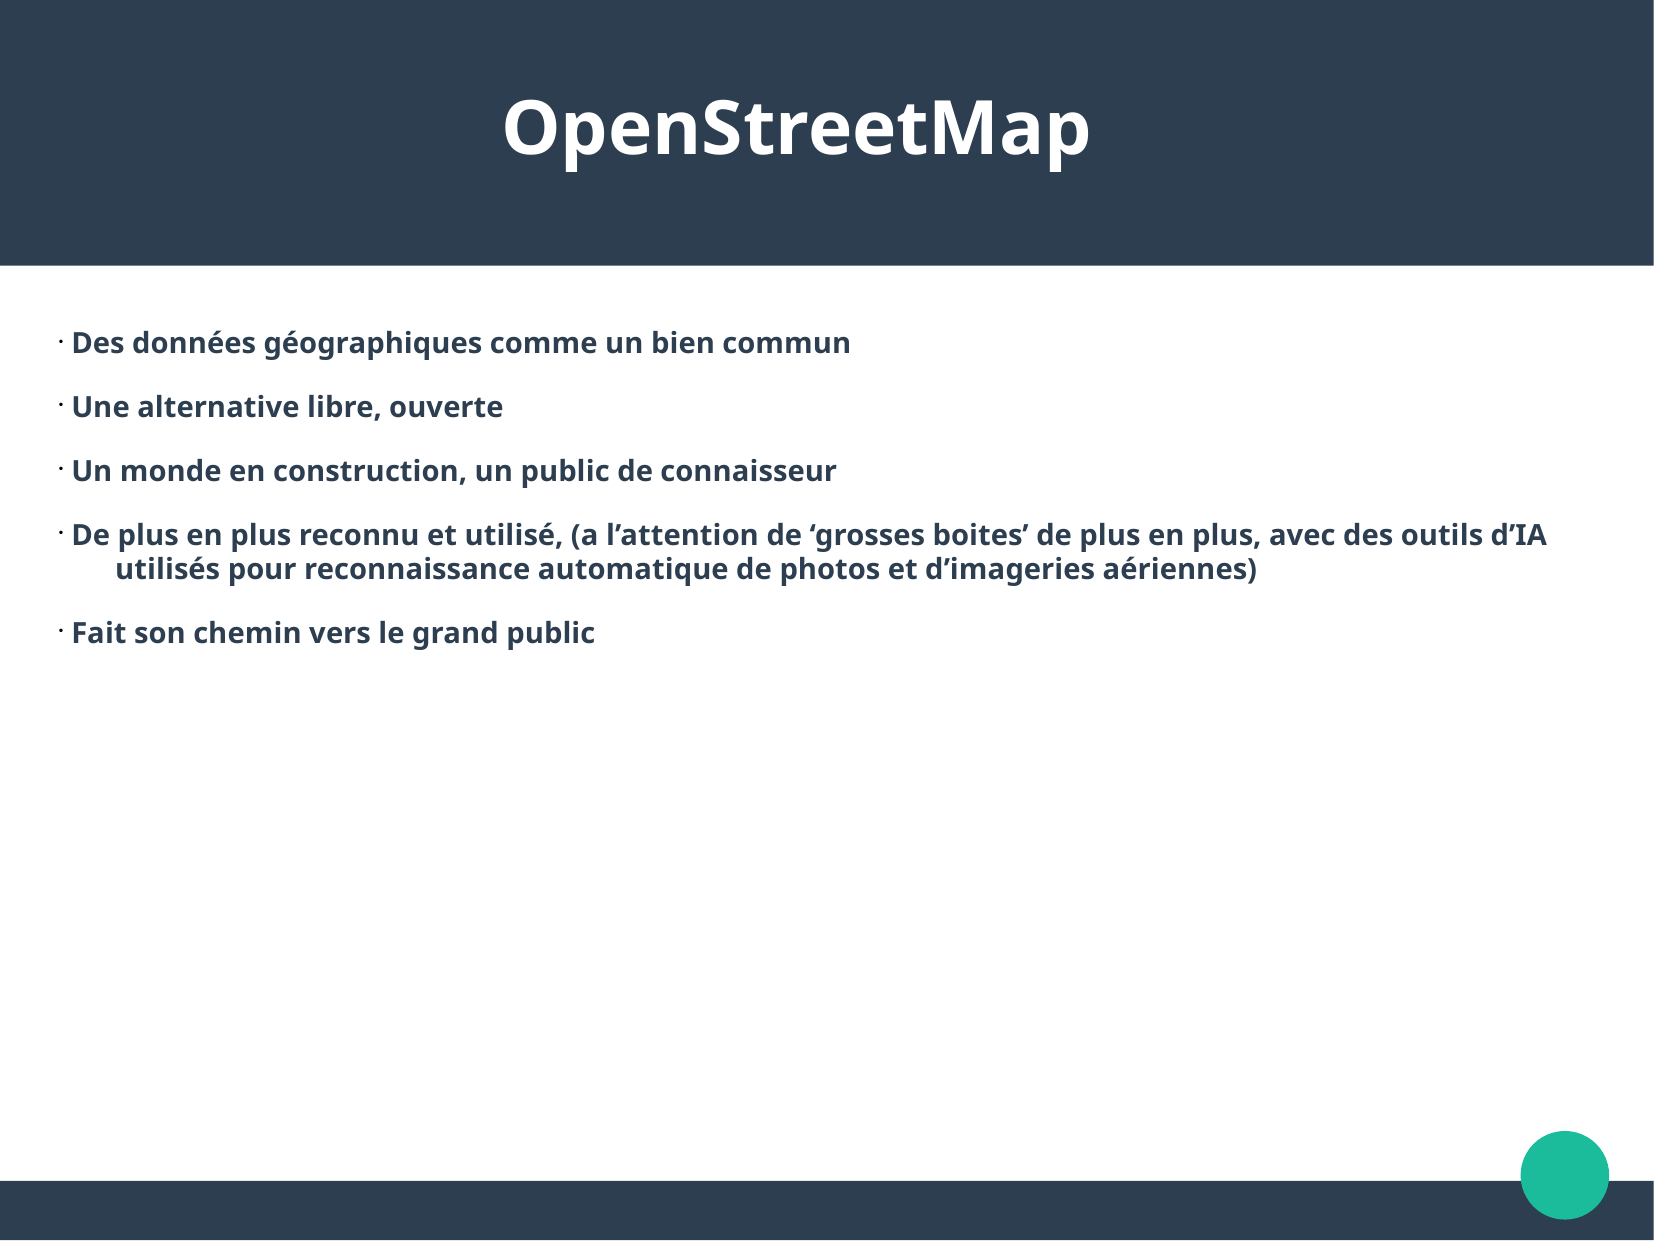

# OpenStreetMap
 Des données géographiques comme un bien commun
 Une alternative libre, ouverte
 Un monde en construction, un public de connaisseur
 De plus en plus reconnu et utilisé, (a l’attention de ‘grosses boites’ de plus en plus, avec des outils d’IA utilisés pour reconnaissance automatique de photos et d’imageries aériennes)
 Fait son chemin vers le grand public